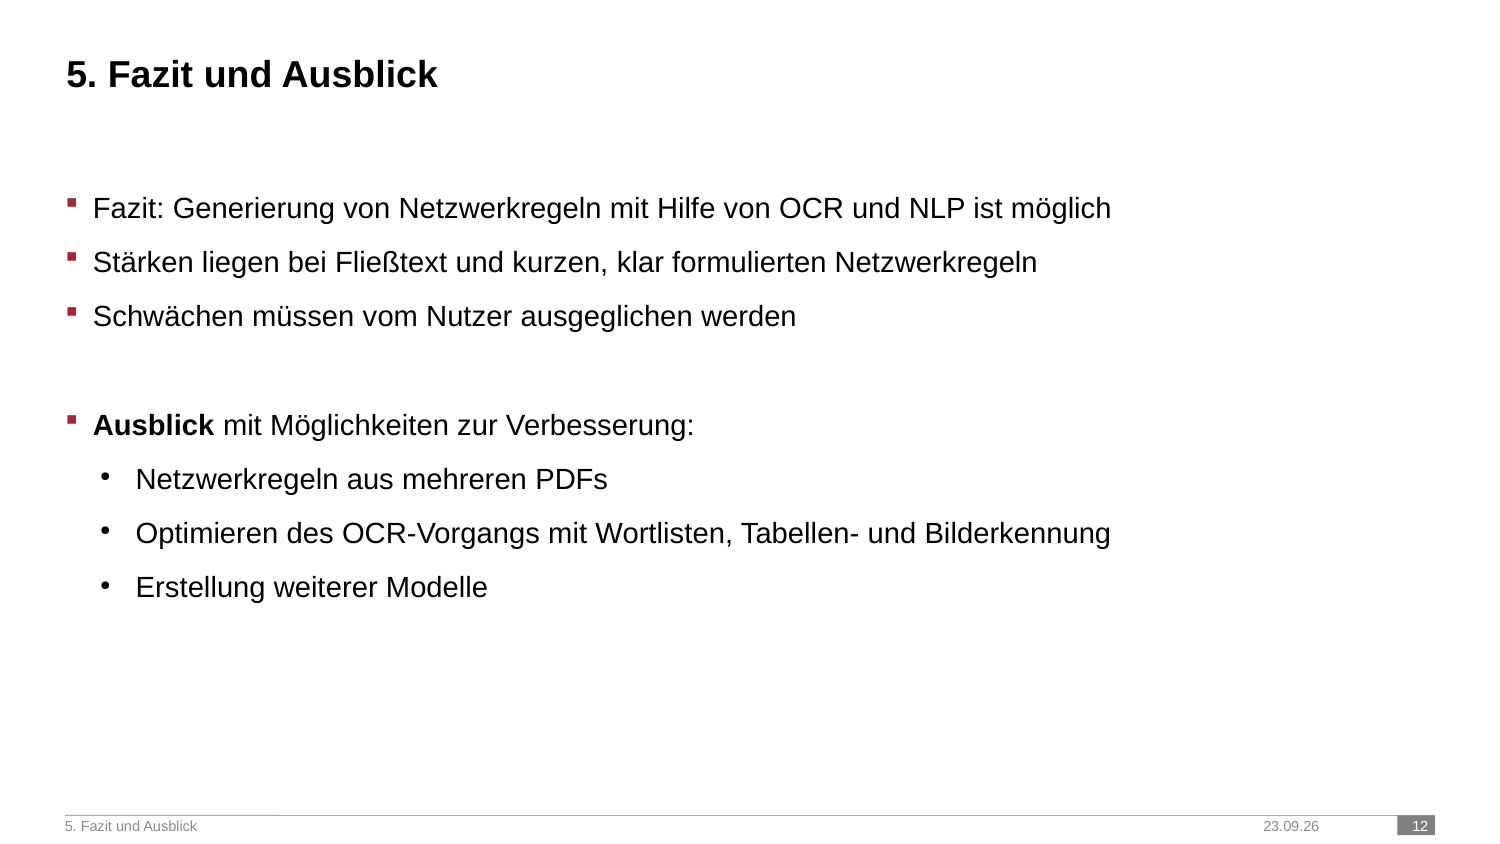

5. Fazit und Ausblick
Fazit: Generierung von Netzwerkregeln mit Hilfe von OCR und NLP ist möglich
Stärken liegen bei Fließtext und kurzen, klar formulierten Netzwerkregeln
Schwächen müssen vom Nutzer ausgeglichen werden
Ausblick mit Möglichkeiten zur Verbesserung:
Netzwerkregeln aus mehreren PDFs
Optimieren des OCR-Vorgangs mit Wortlisten, Tabellen- und Bilderkennung
Erstellung weiterer Modelle
5. Fazit und Ausblick